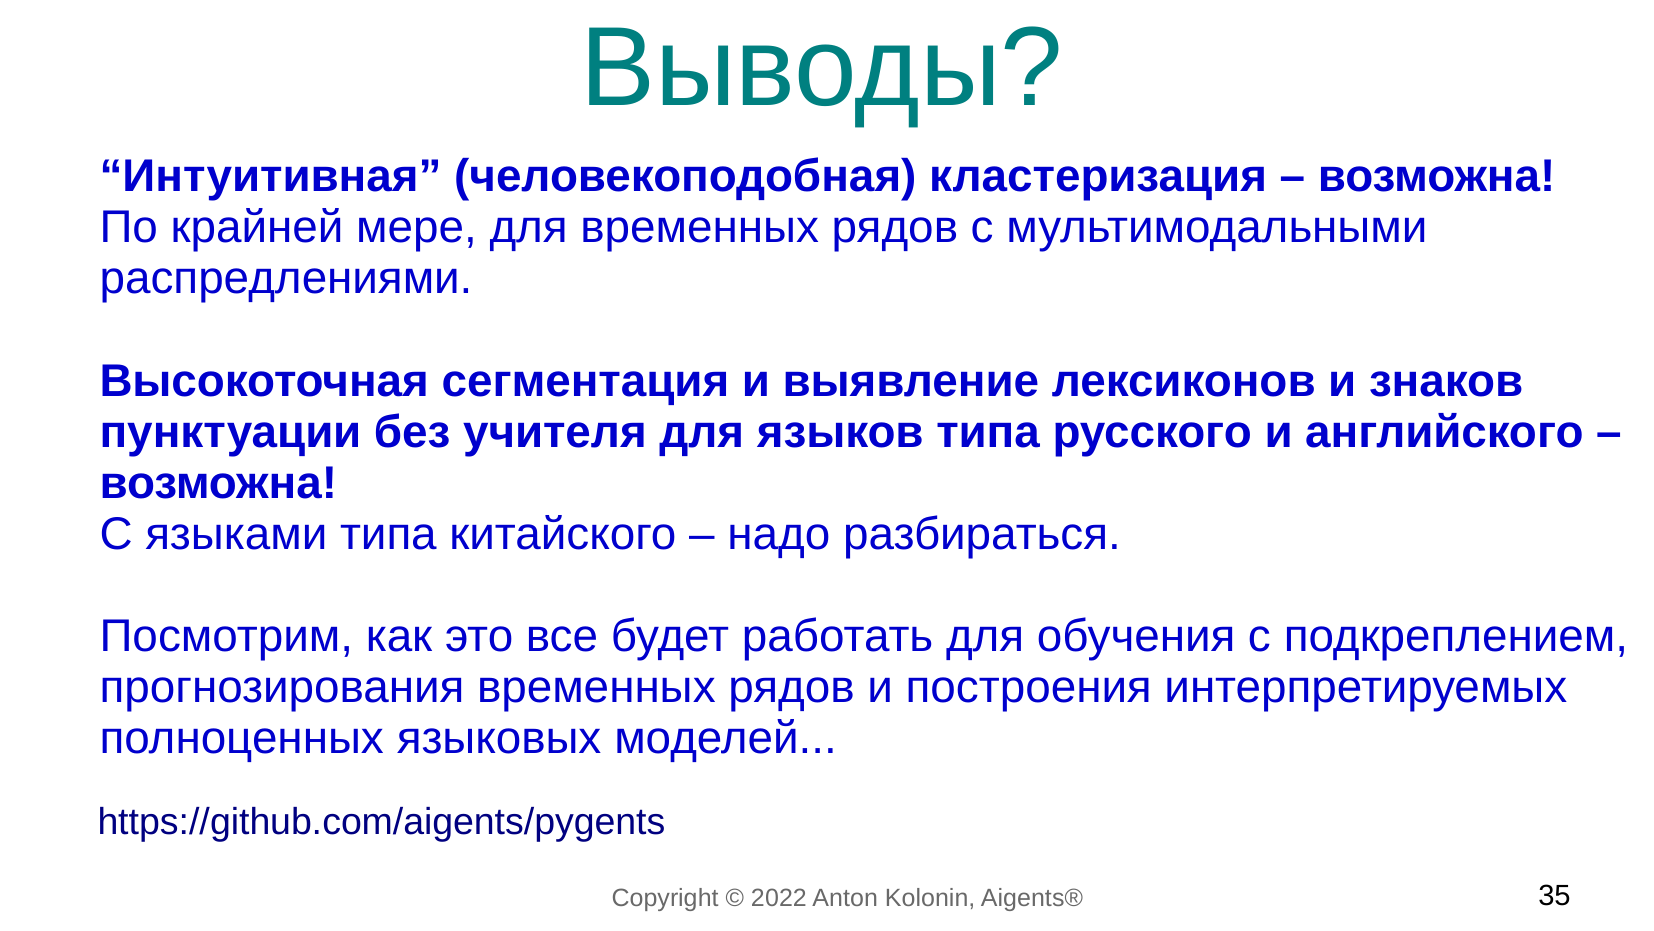

Выводы?
“Интуитивная” (человекоподобная) кластеризация – возможна!
По крайней мере, для временных рядов с мультимодальными распредлениями.
Высокоточная сегментация и выявление лексиконов и знаков пунктуации без учителя для языков типа русского и английского – возможна!
С языками типа китайского – надо разбираться.
Посмотрим, как это все будет работать для обучения с подкреплением, прогнозирования временных рядов и построения интерпретируемых полноценных языковых моделей...
https://github.com/aigents/pygents
Copyright © 2022 Anton Kolonin, Aigents®
35